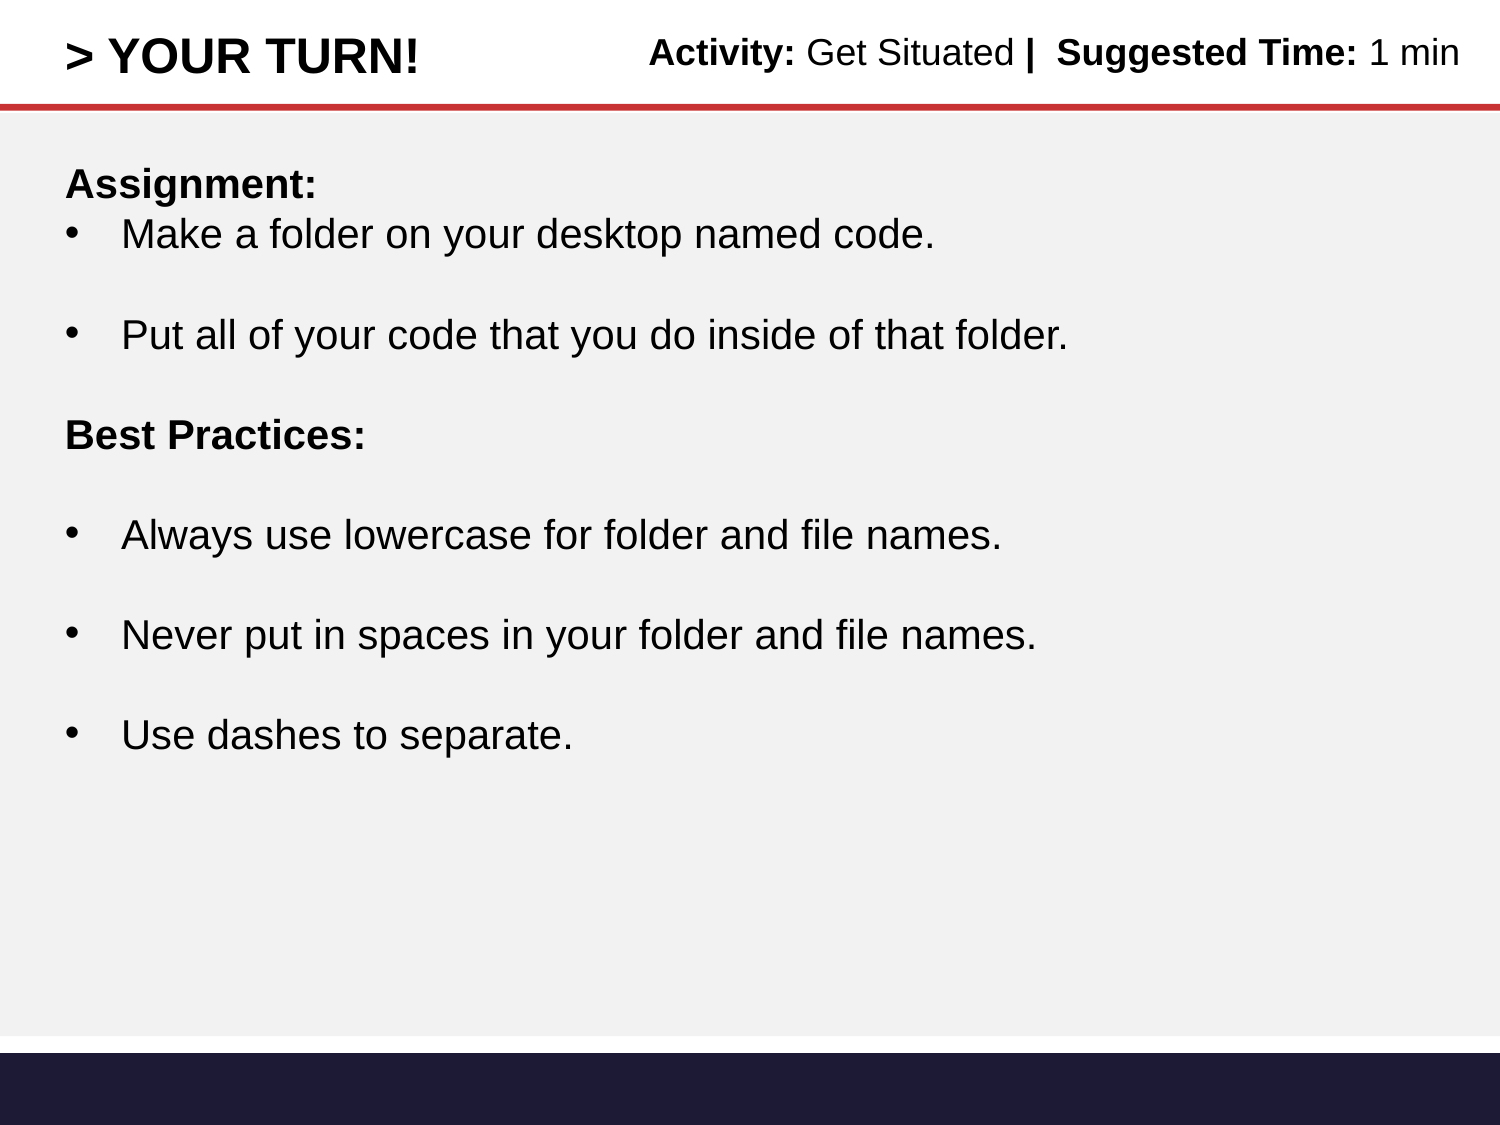

# > YOUR TURN!
Activity: Get Situated | Suggested Time: 1 min
Assignment:
Make a folder on your desktop named code.
Put all of your code that you do inside of that folder.
Best Practices:
Always use lowercase for folder and file names.
Never put in spaces in your folder and file names.
Use dashes to separate.